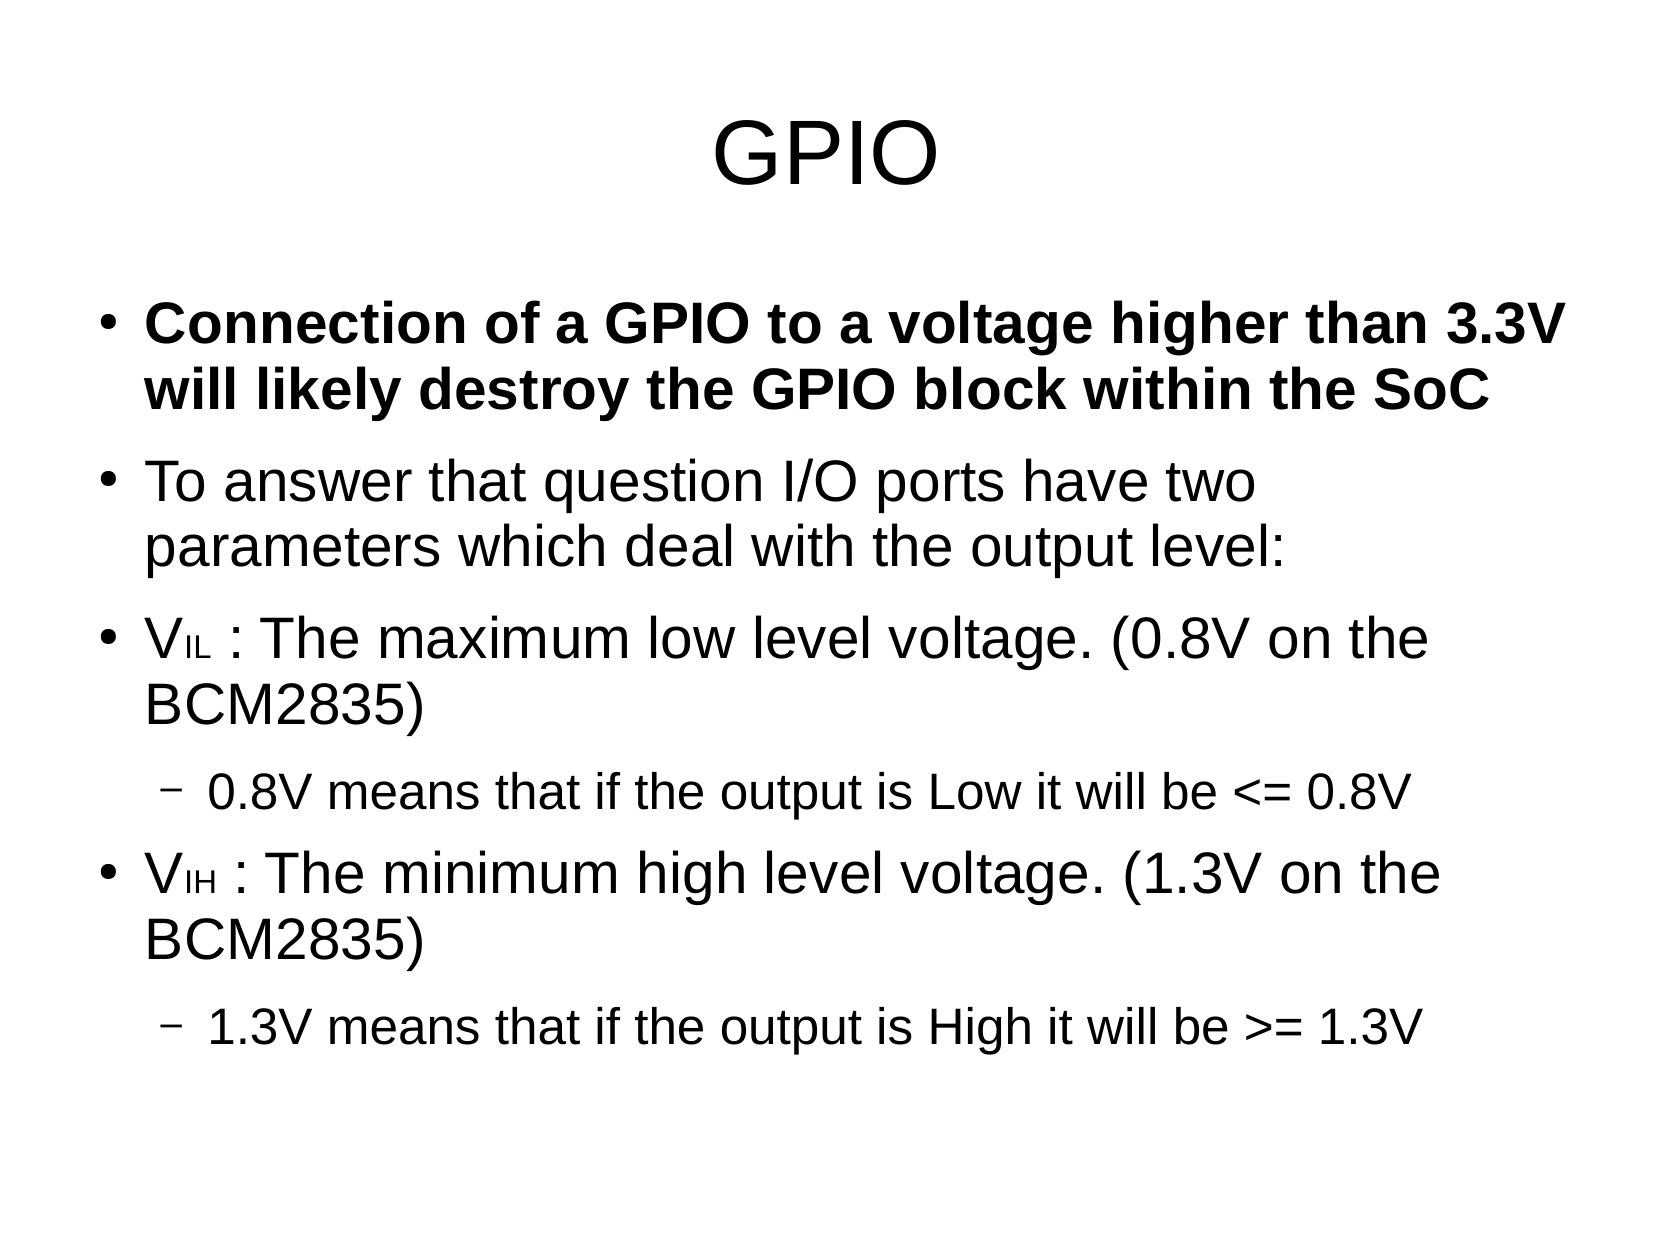

# GPIO
Connection of a GPIO to a voltage higher than 3.3V will likely destroy the GPIO block within the SoC
To answer that question I/O ports have two parameters which deal with the output level:
VIL : The maximum low level voltage. (0.8V on the BCM2835)
0.8V means that if the output is Low it will be <= 0.8V
VIH : The minimum high level voltage. (1.3V on the BCM2835)
1.3V means that if the output is High it will be >= 1.3V